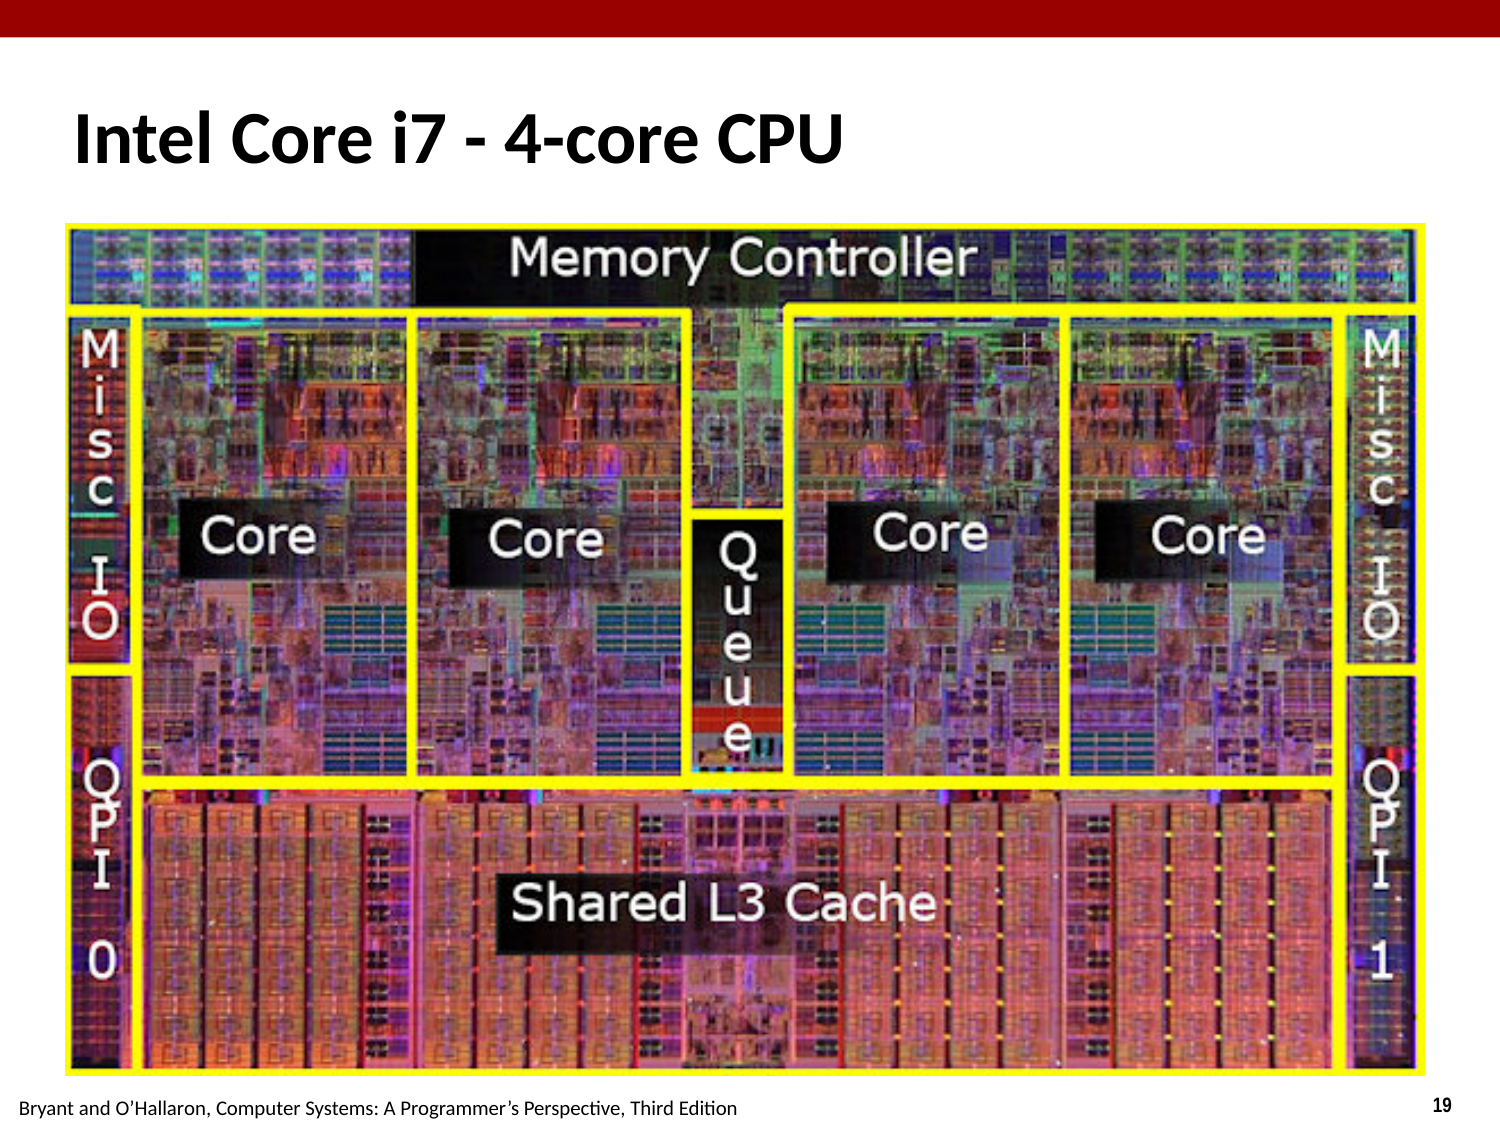

# Intel Core i7 - 4-core CPU